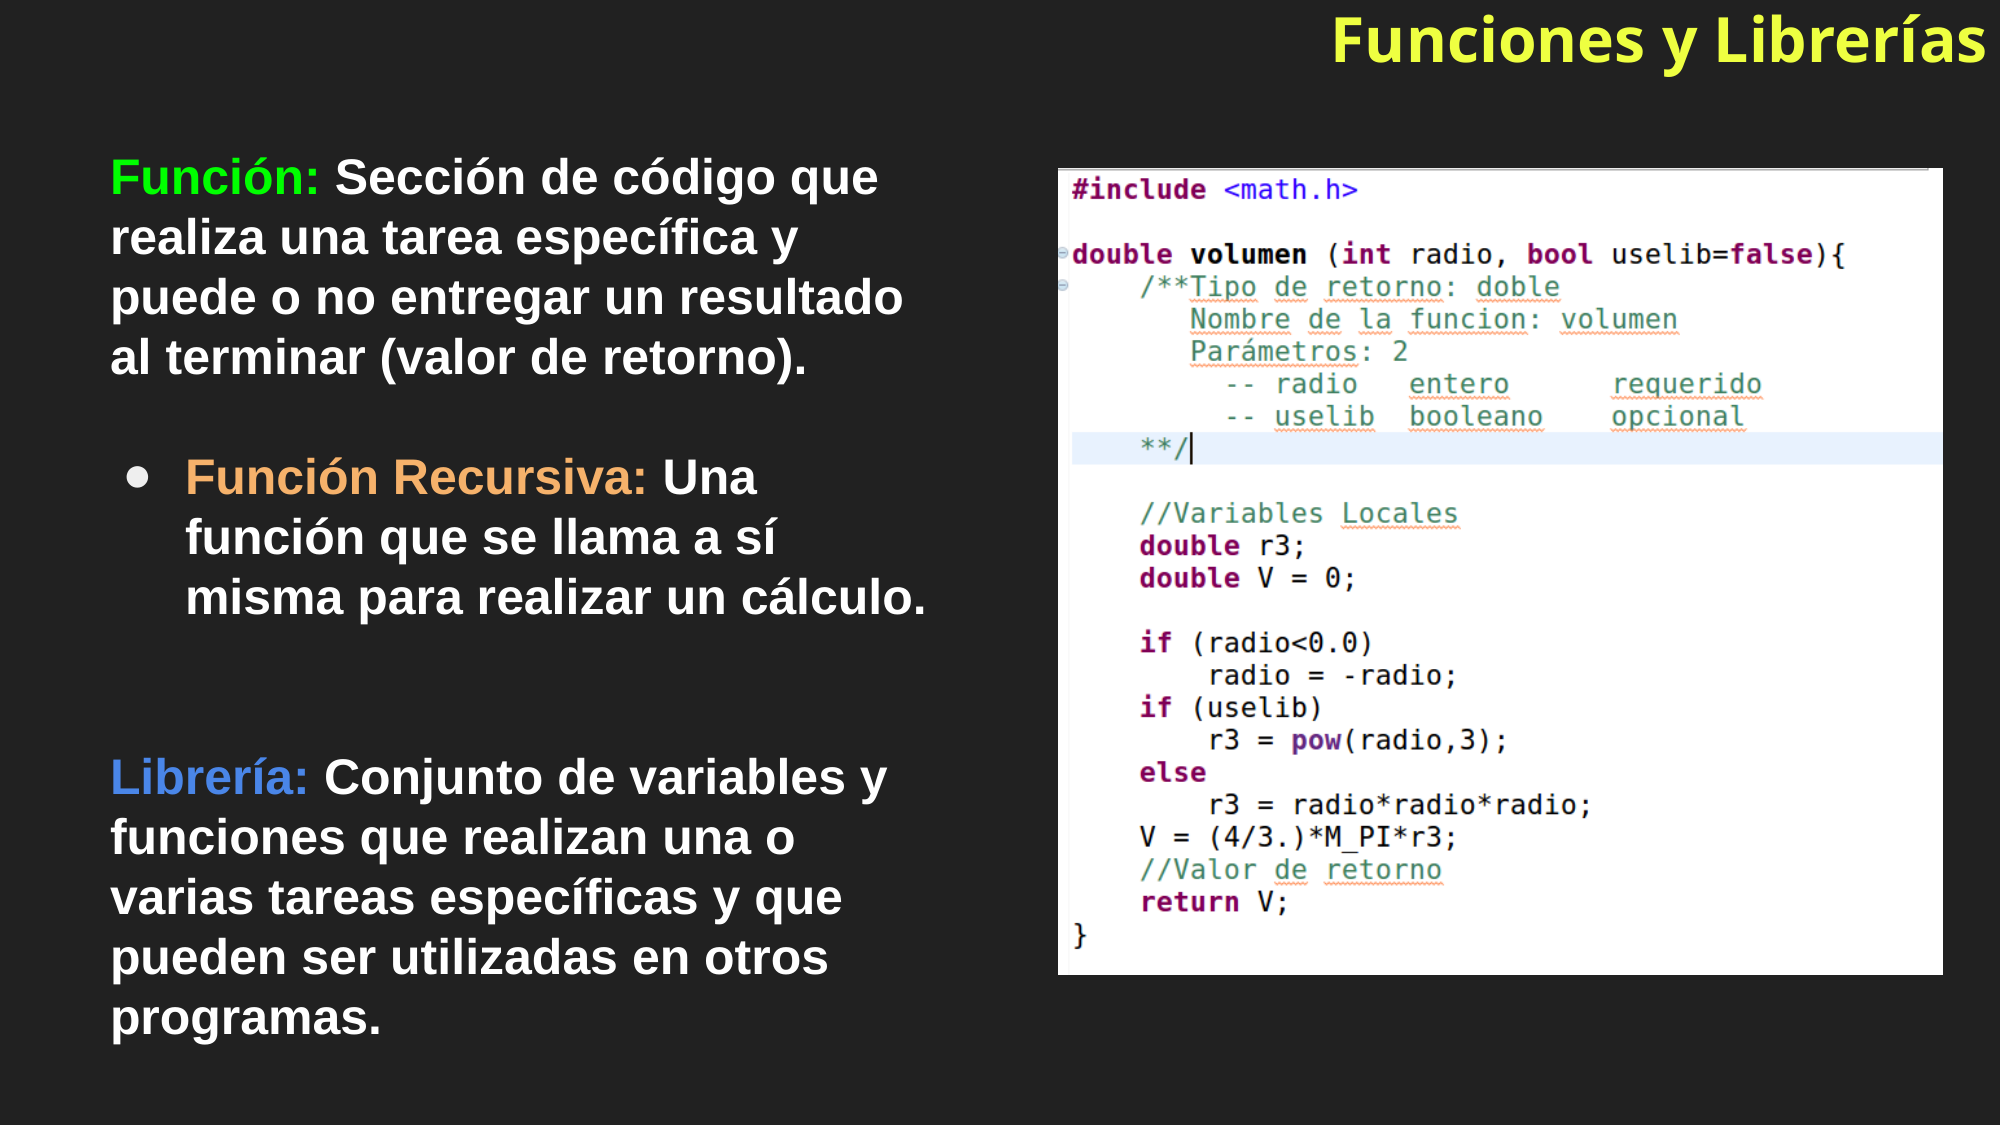

# Funciones y Librerías
Función: Sección de código que realiza una tarea específica y puede o no entregar un resultado al terminar (valor de retorno).
Función Recursiva: Una función que se llama a sí misma para realizar un cálculo.
Librería: Conjunto de variables y funciones que realizan una o varias tareas específicas y que pueden ser utilizadas en otros programas.